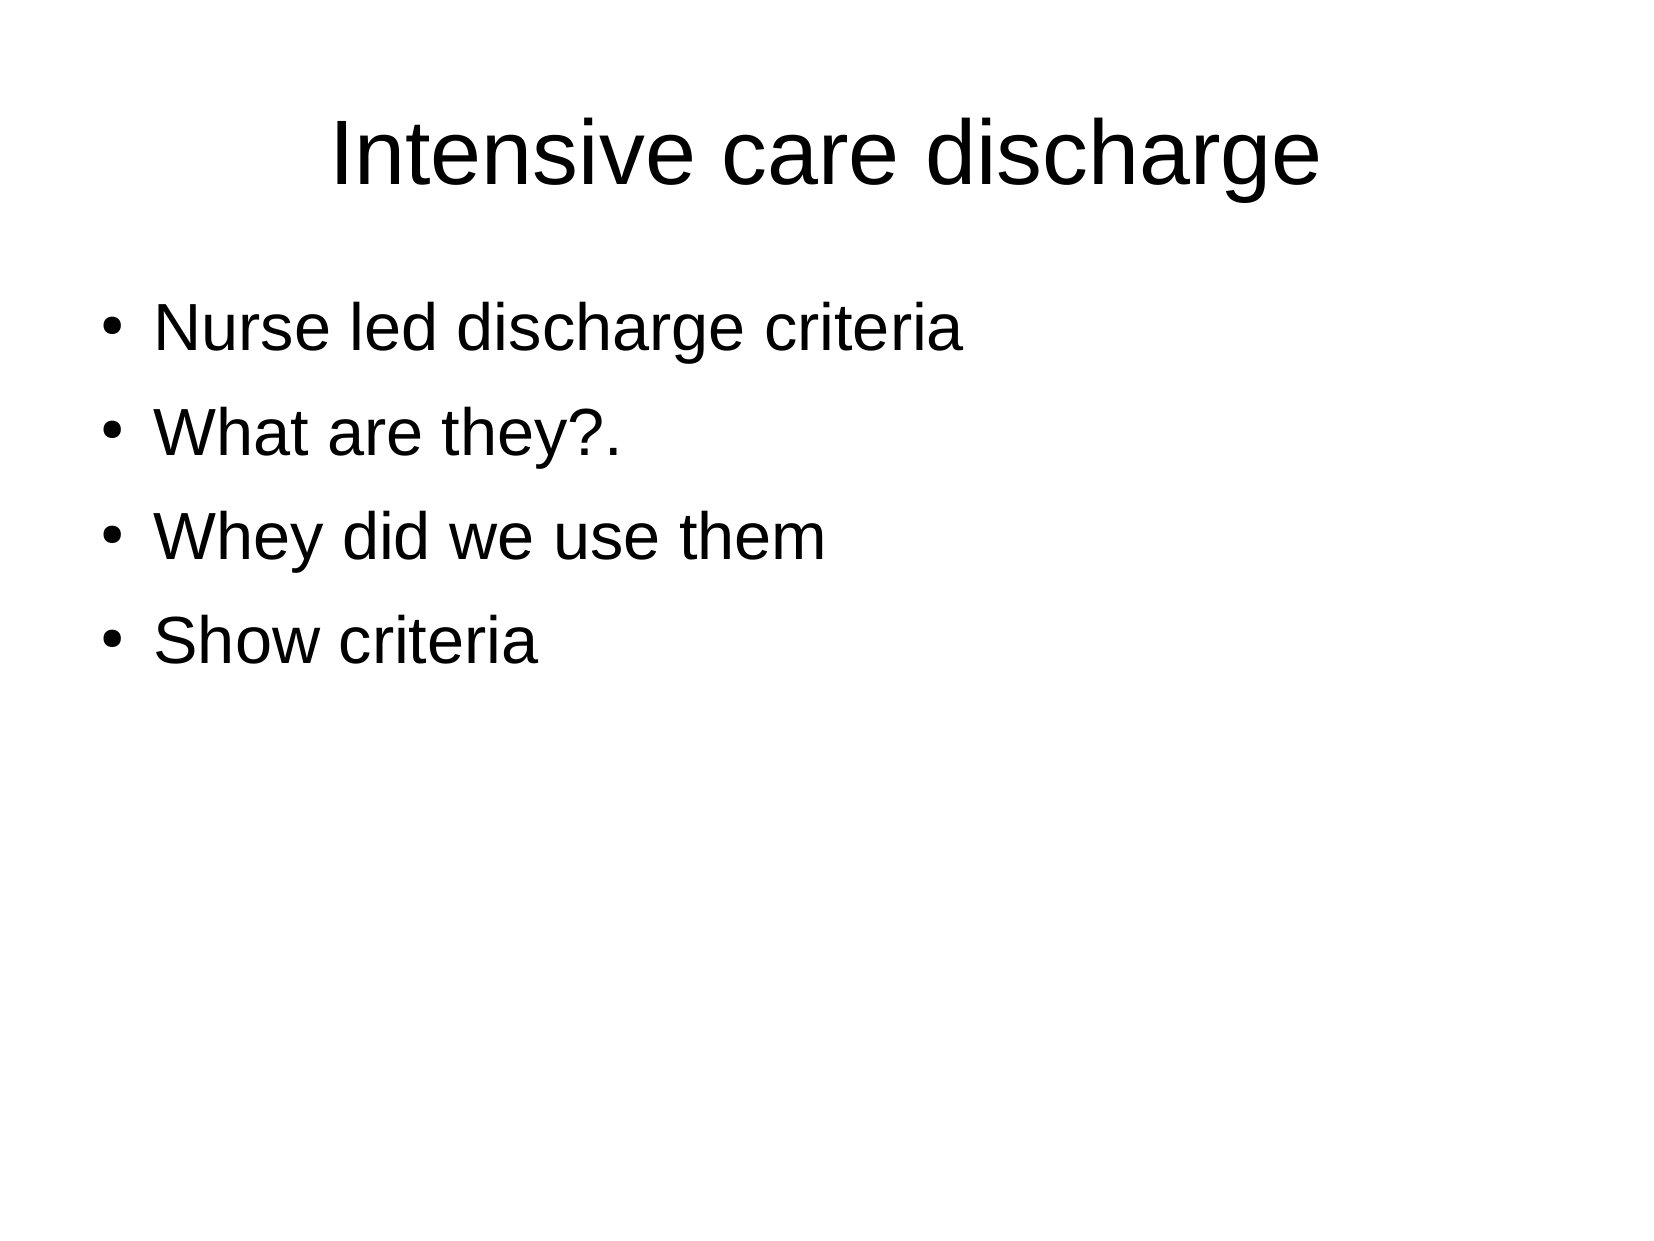

# Intensive care discharge
Nurse led discharge criteria
What are they?.
Whey did we use them
Show criteria